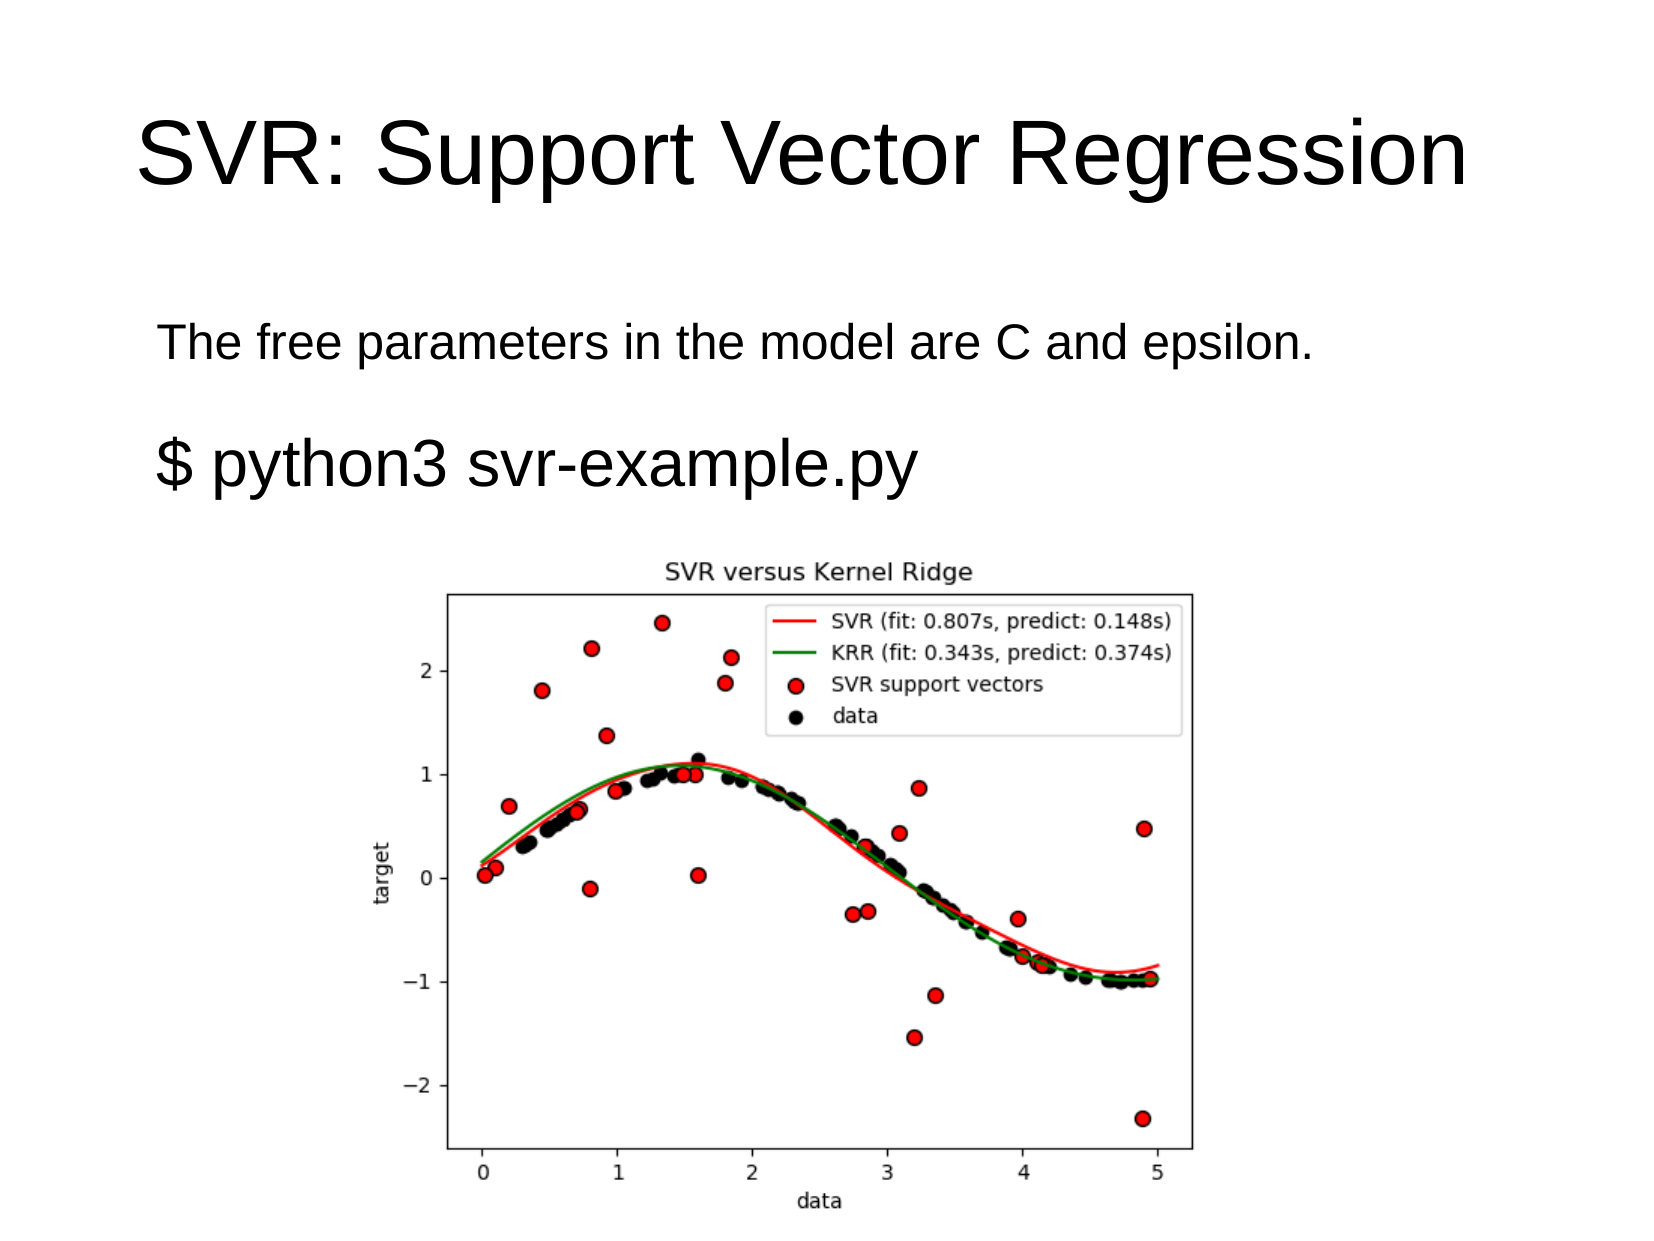

# SVR: Support Vector Regression
The free parameters in the model are C and epsilon.
$ python3 svr-example.py